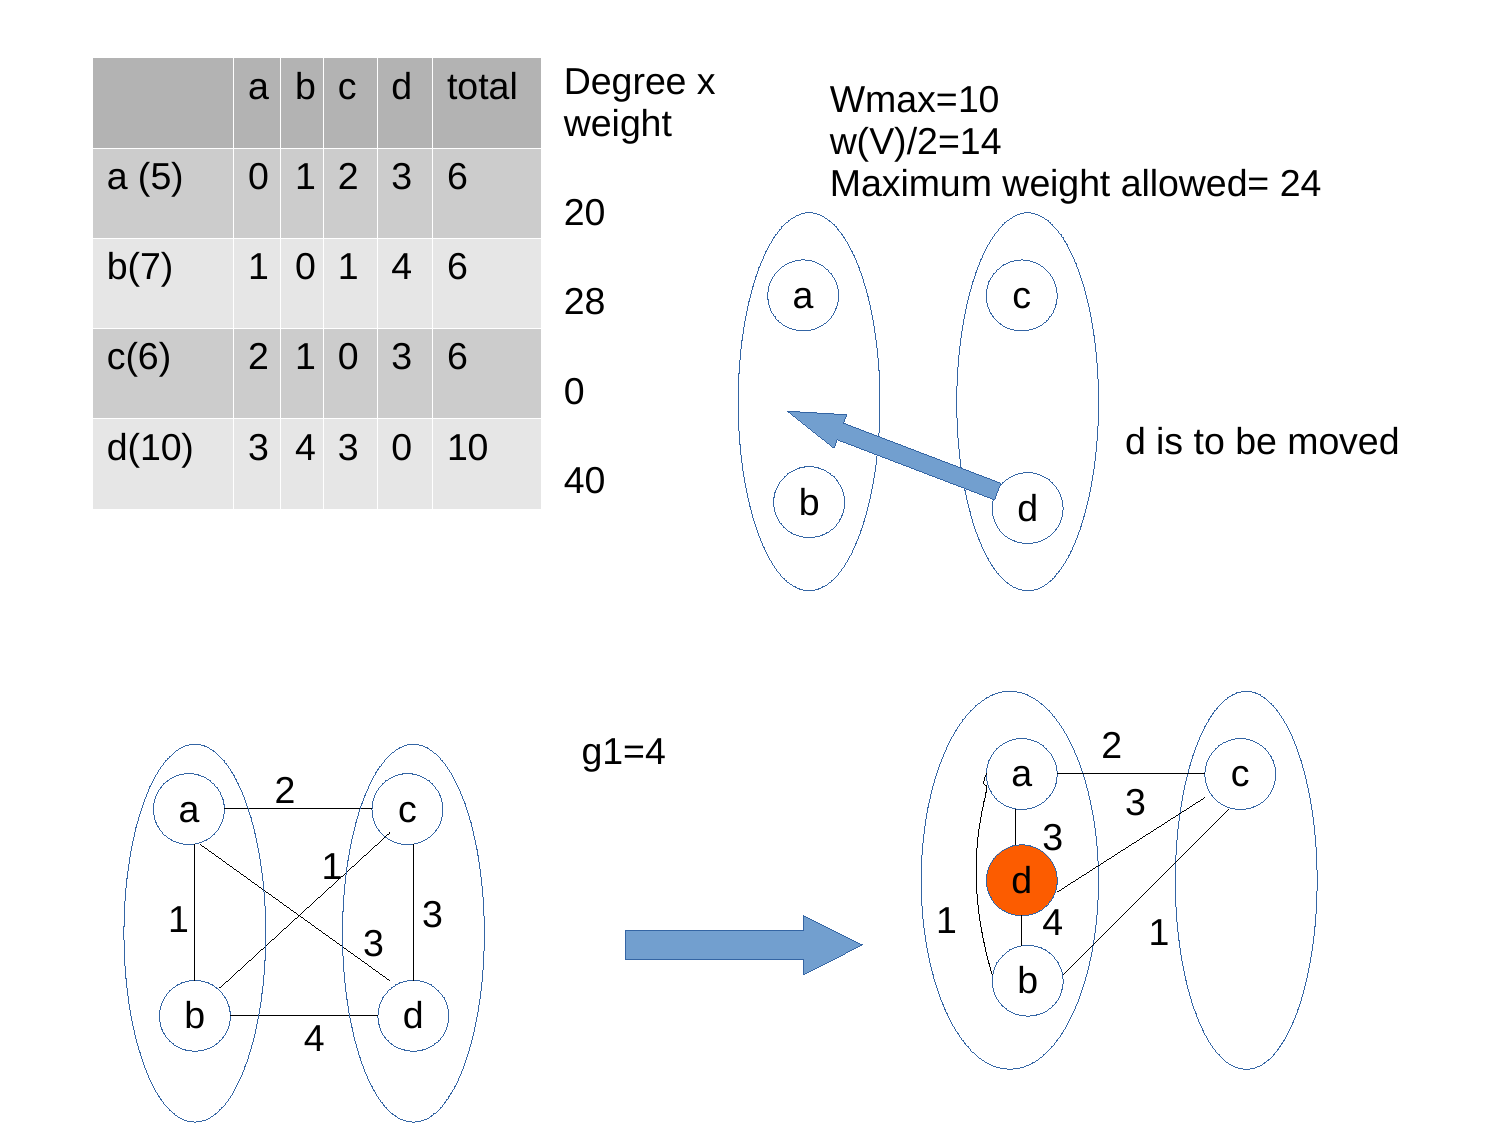

Degree x weight
20
28
0
40
| | a | b | c | d | total |
| --- | --- | --- | --- | --- | --- |
| a (5) | 0 | 1 | 2 | 3 | 6 |
| b(7) | 1 | 0 | 1 | 4 | 6 |
| c(6) | 2 | 1 | 0 | 3 | 6 |
| d(10) | 3 | 4 | 3 | 0 | 10 |
Wmax=10
w(V)/2=14
Maximum weight allowed= 24
a
c
d is to be moved
b
d
2
a
c
3
3
d
1
4
1
b
g1=4
2
a
c
1
3
1
3
b
d
4